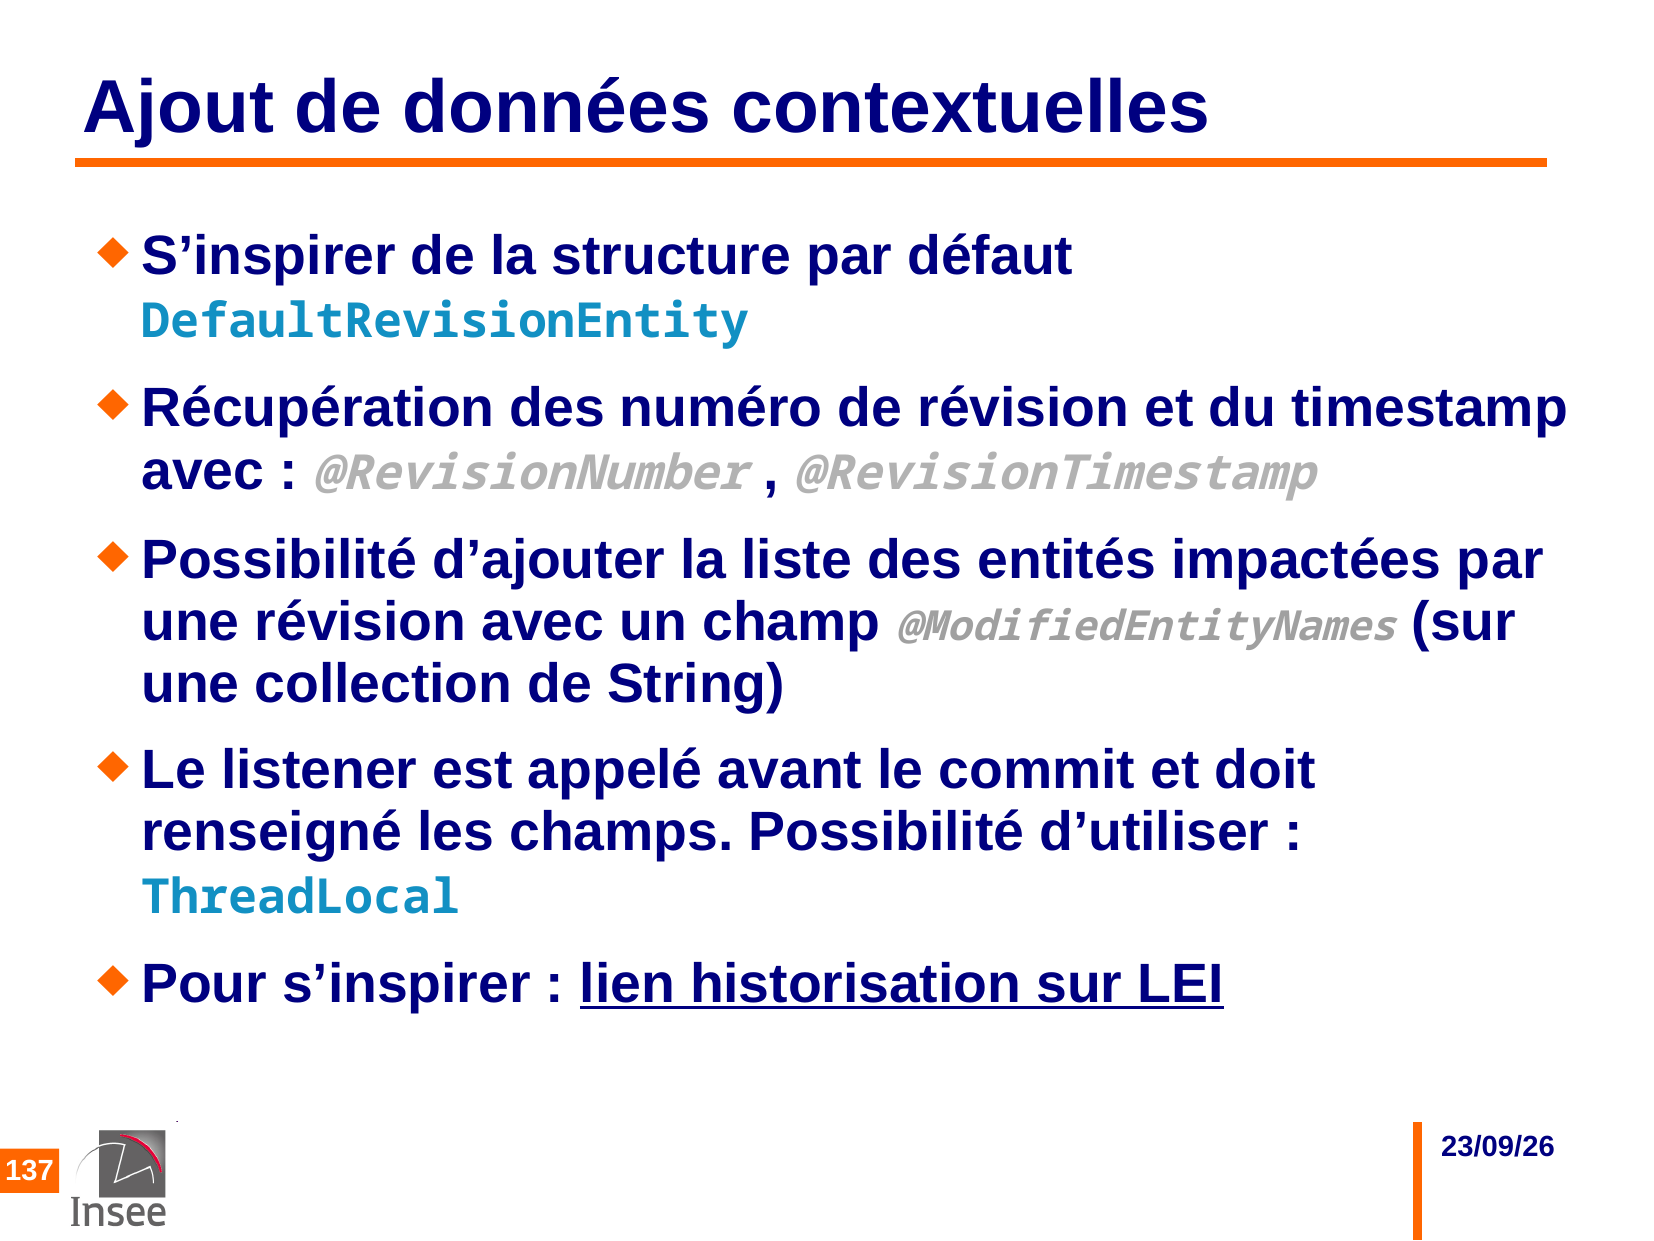

# Ajout de données contextuelles
S’inspirer de la structure par défaut DefaultRevisionEntity
Récupération des numéro de révision et du timestamp avec : @RevisionNumber , @RevisionTimestamp
Possibilité d’ajouter la liste des entités impactées par une révision avec un champ @ModifiedEntityNames (sur une collection de String)
Le listener est appelé avant le commit et doit renseigné les champs. Possibilité d’utiliser : ThreadLocal
Pour s’inspirer : lien historisation sur LEI
137